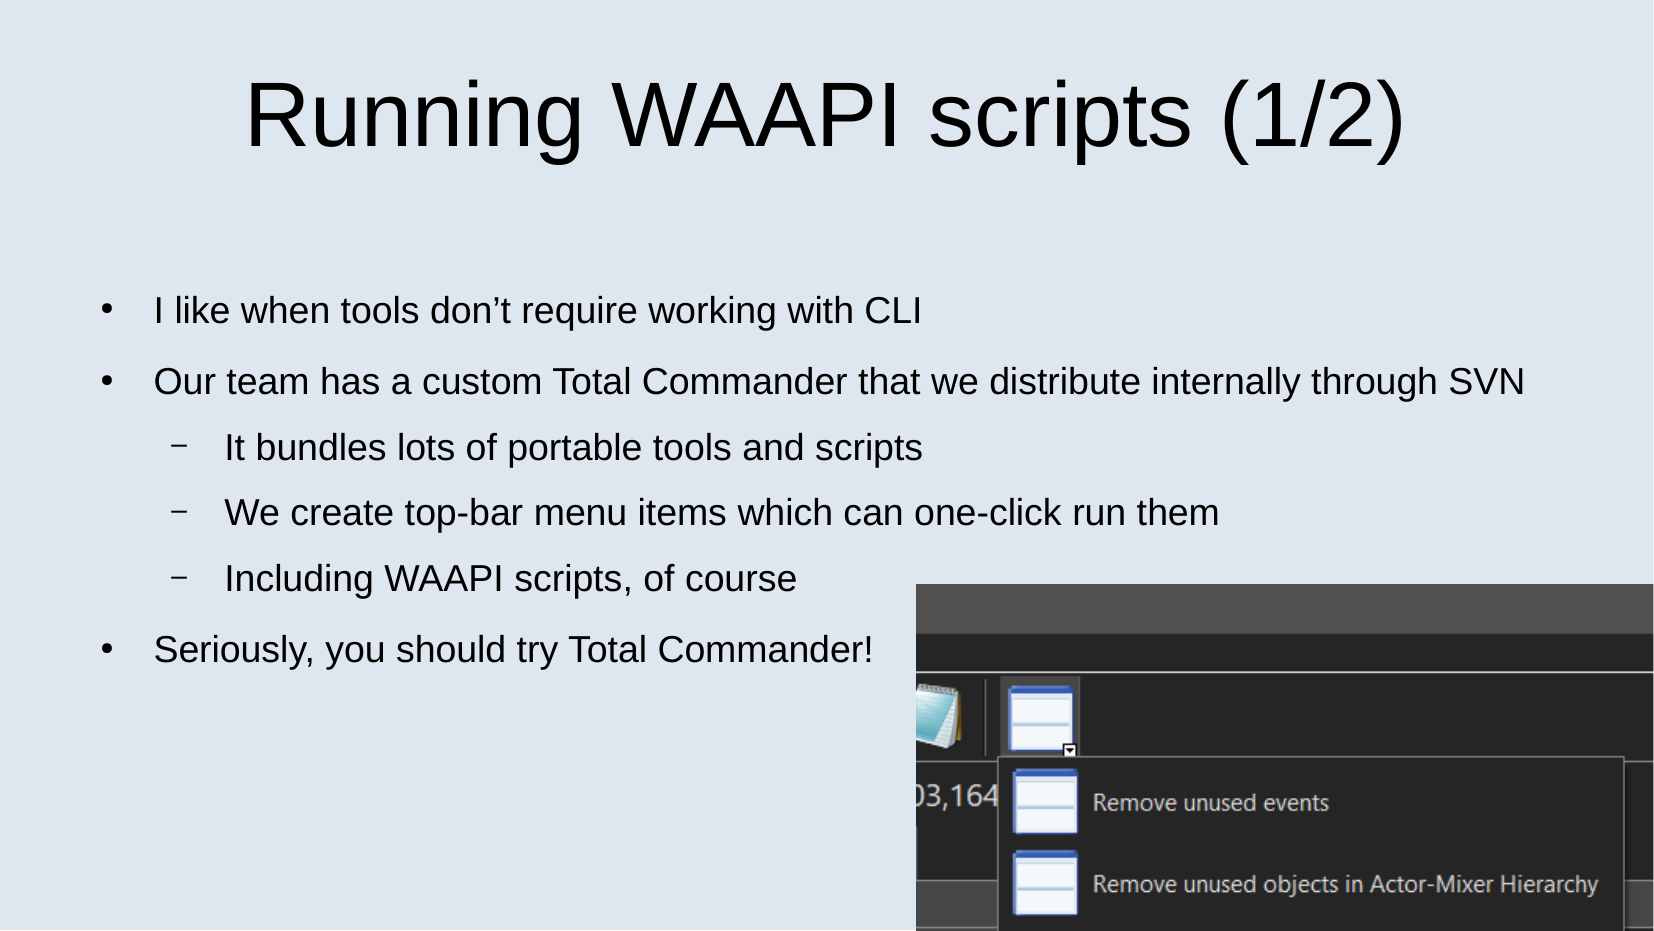

# Running WAAPI scripts (1/2)
I like when tools don’t require working with CLI
Our team has a custom Total Commander that we distribute internally through SVN
It bundles lots of portable tools and scripts
We create top-bar menu items which can one-click run them
Including WAAPI scripts, of course
Seriously, you should try Total Commander!